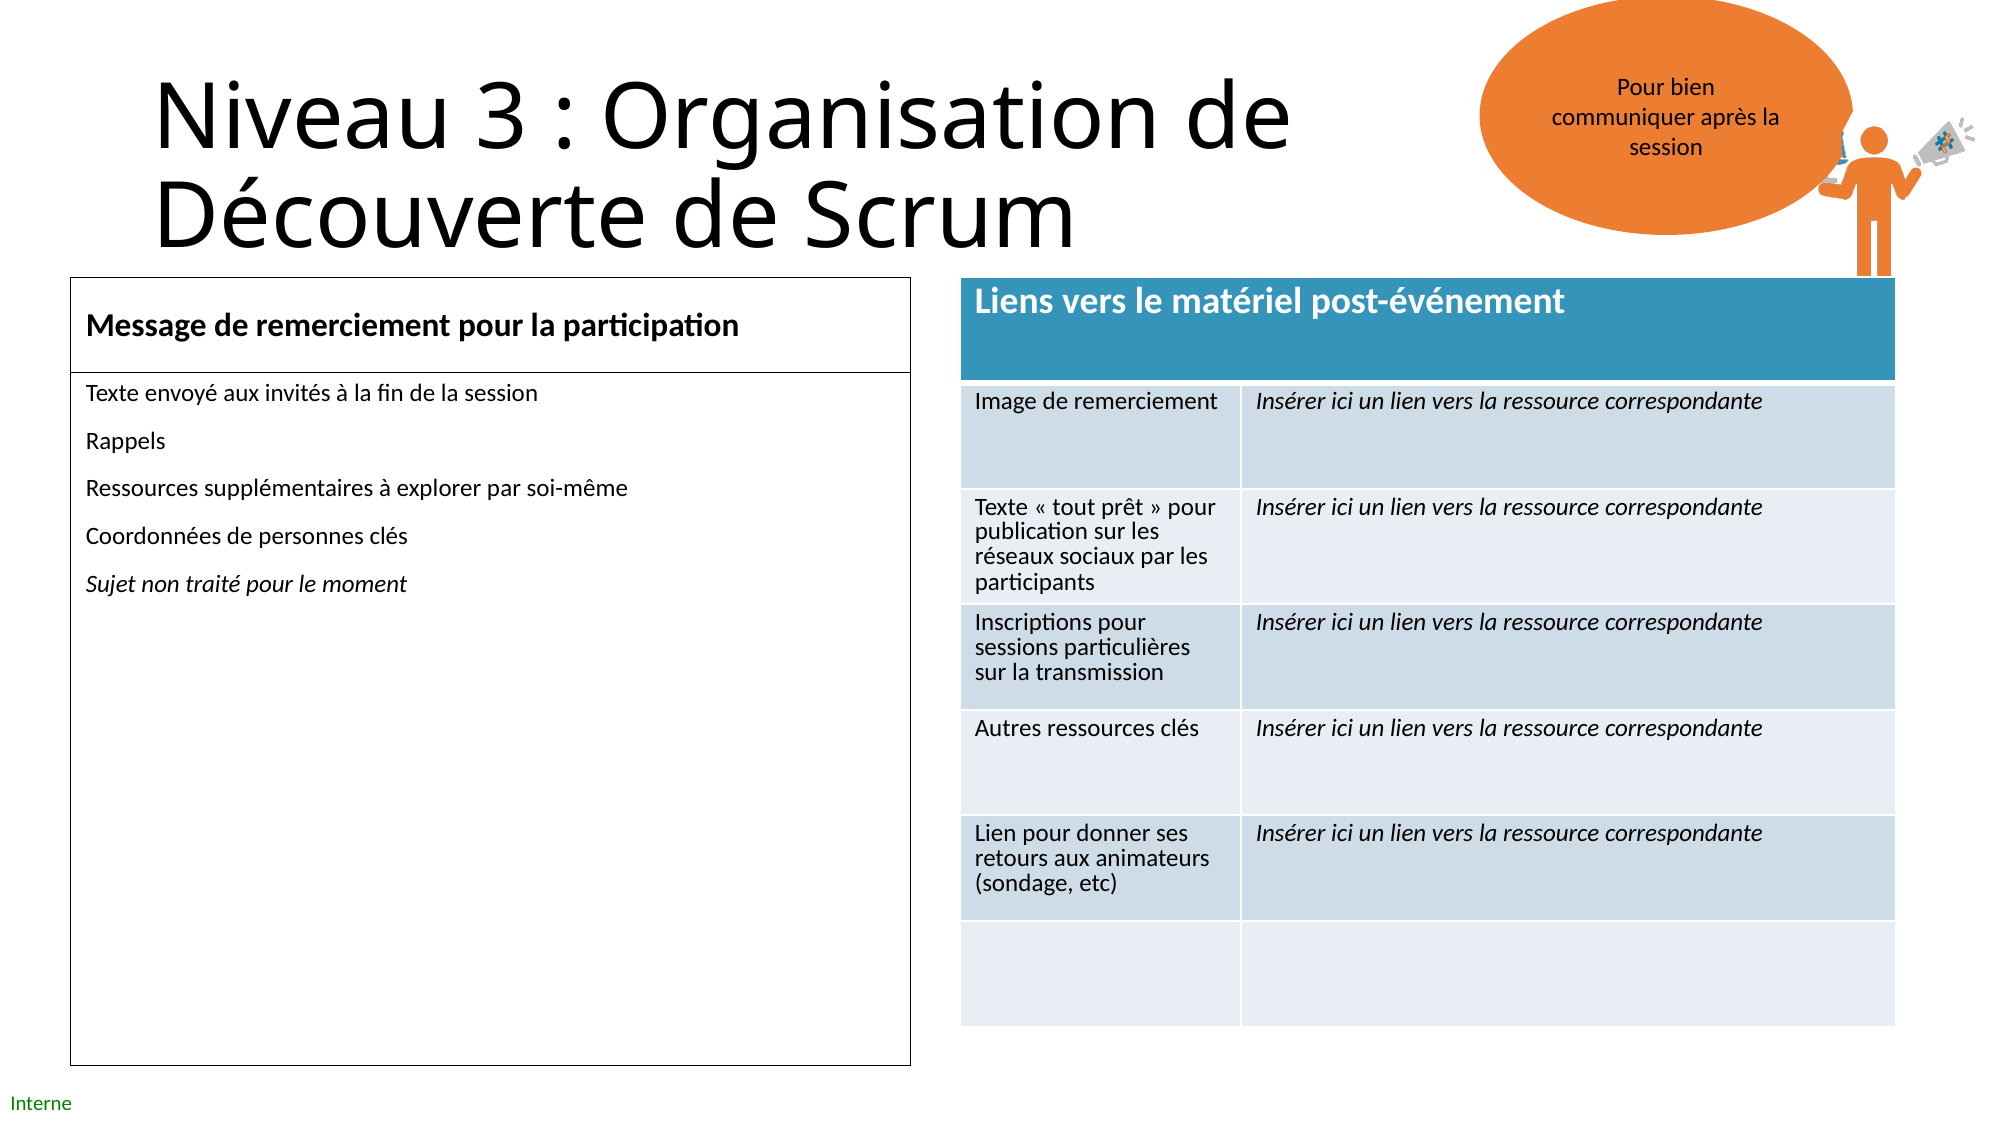

Pour bien communiquer après la session
# Niveau 3 : Organisation de Découverte de Scrum
Message de remerciement pour la participation
| Liens vers le matériel post-événement | |
| --- | --- |
| Image de remerciement | Insérer ici un lien vers la ressource correspondante |
| Texte « tout prêt » pour publication sur les réseaux sociaux par les participants | Insérer ici un lien vers la ressource correspondante |
| Inscriptions pour sessions particulières sur la transmission | Insérer ici un lien vers la ressource correspondante |
| Autres ressources clés | Insérer ici un lien vers la ressource correspondante |
| Lien pour donner ses retours aux animateurs (sondage, etc) | Insérer ici un lien vers la ressource correspondante |
| | |
Texte envoyé aux invités à la fin de la session
Rappels
Ressources supplémentaires à explorer par soi-même
Coordonnées de personnes clés
Sujet non traité pour le moment